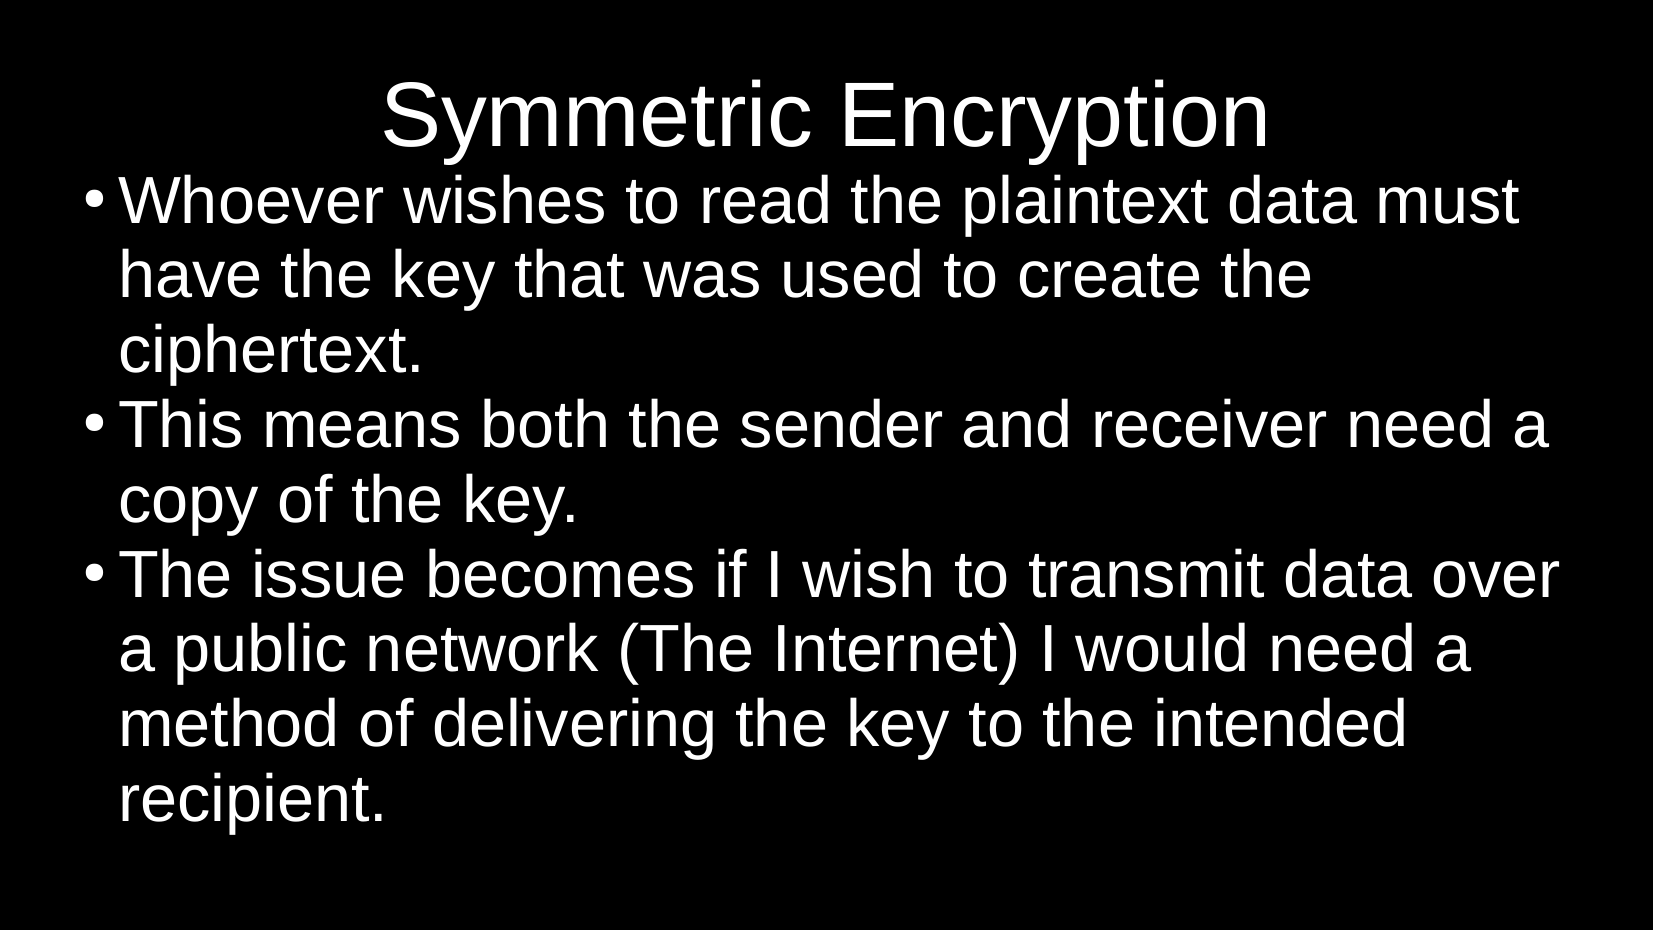

# Symmetric Encryption
Whoever wishes to read the plaintext data must have the key that was used to create the ciphertext.
This means both the sender and receiver need a copy of the key.
The issue becomes if I wish to transmit data over a public network (The Internet) I would need a method of delivering the key to the intended recipient.